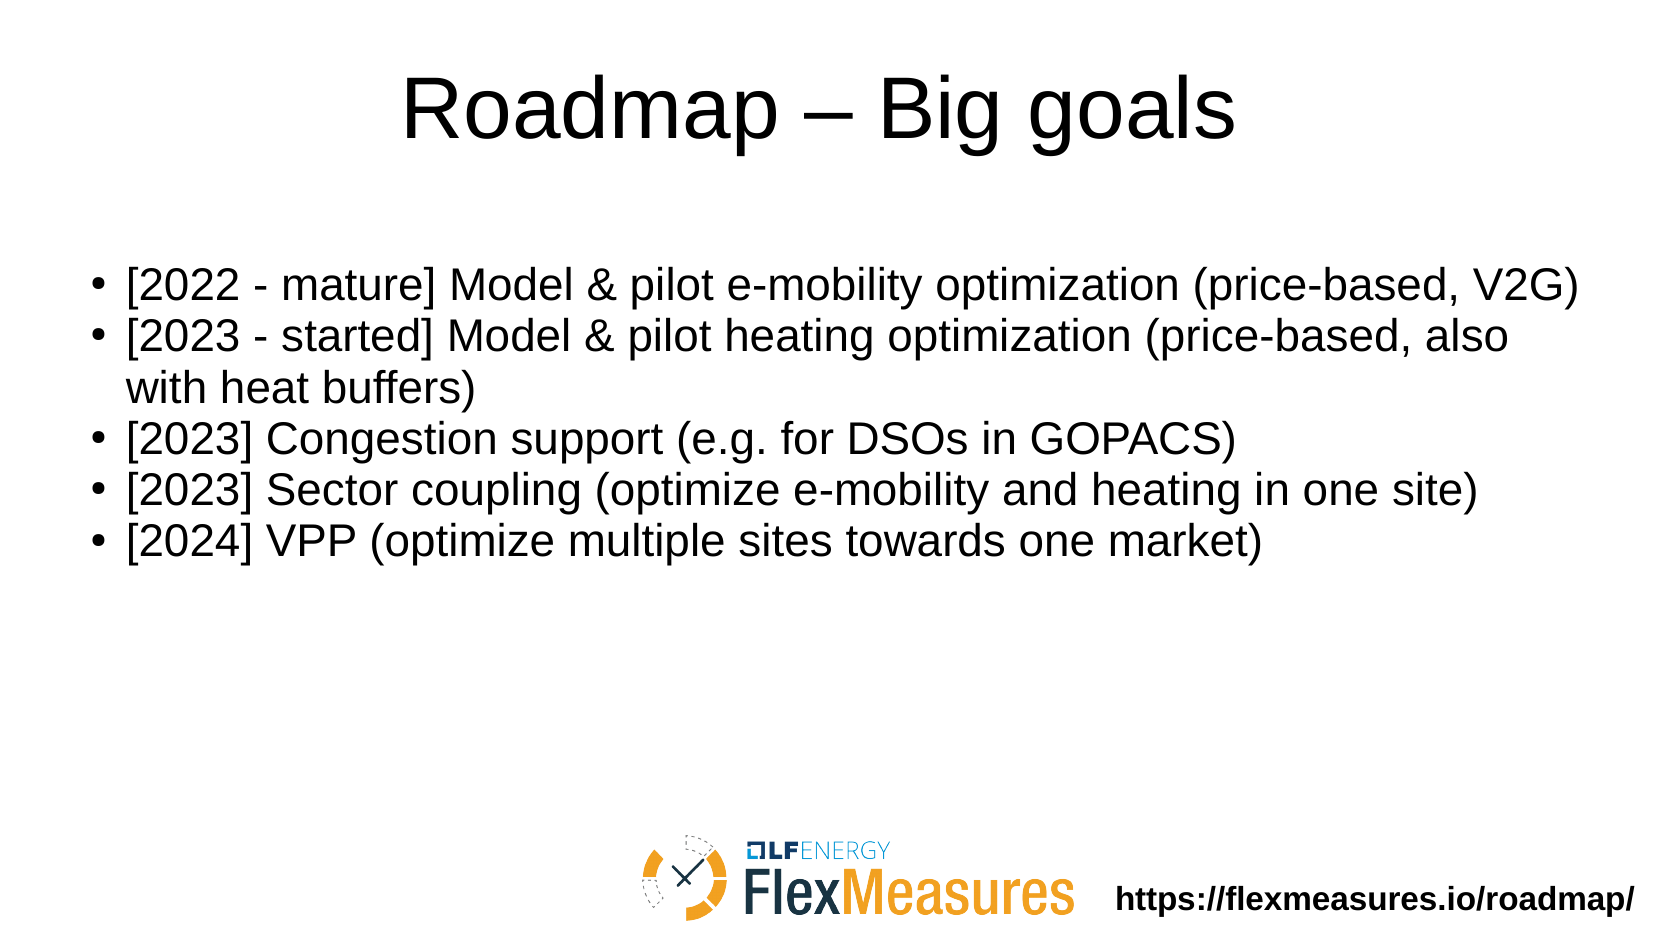

# Roadmap – Big goals
[2022 - mature] Model & pilot e-mobility optimization (price-based, V2G)
[2023 - started] Model & pilot heating optimization (price-based, also with heat buffers)
[2023] Congestion support (e.g. for DSOs in GOPACS)
[2023] Sector coupling (optimize e-mobility and heating in one site)
[2024] VPP (optimize multiple sites towards one market)
https://flexmeasures.io/roadmap/